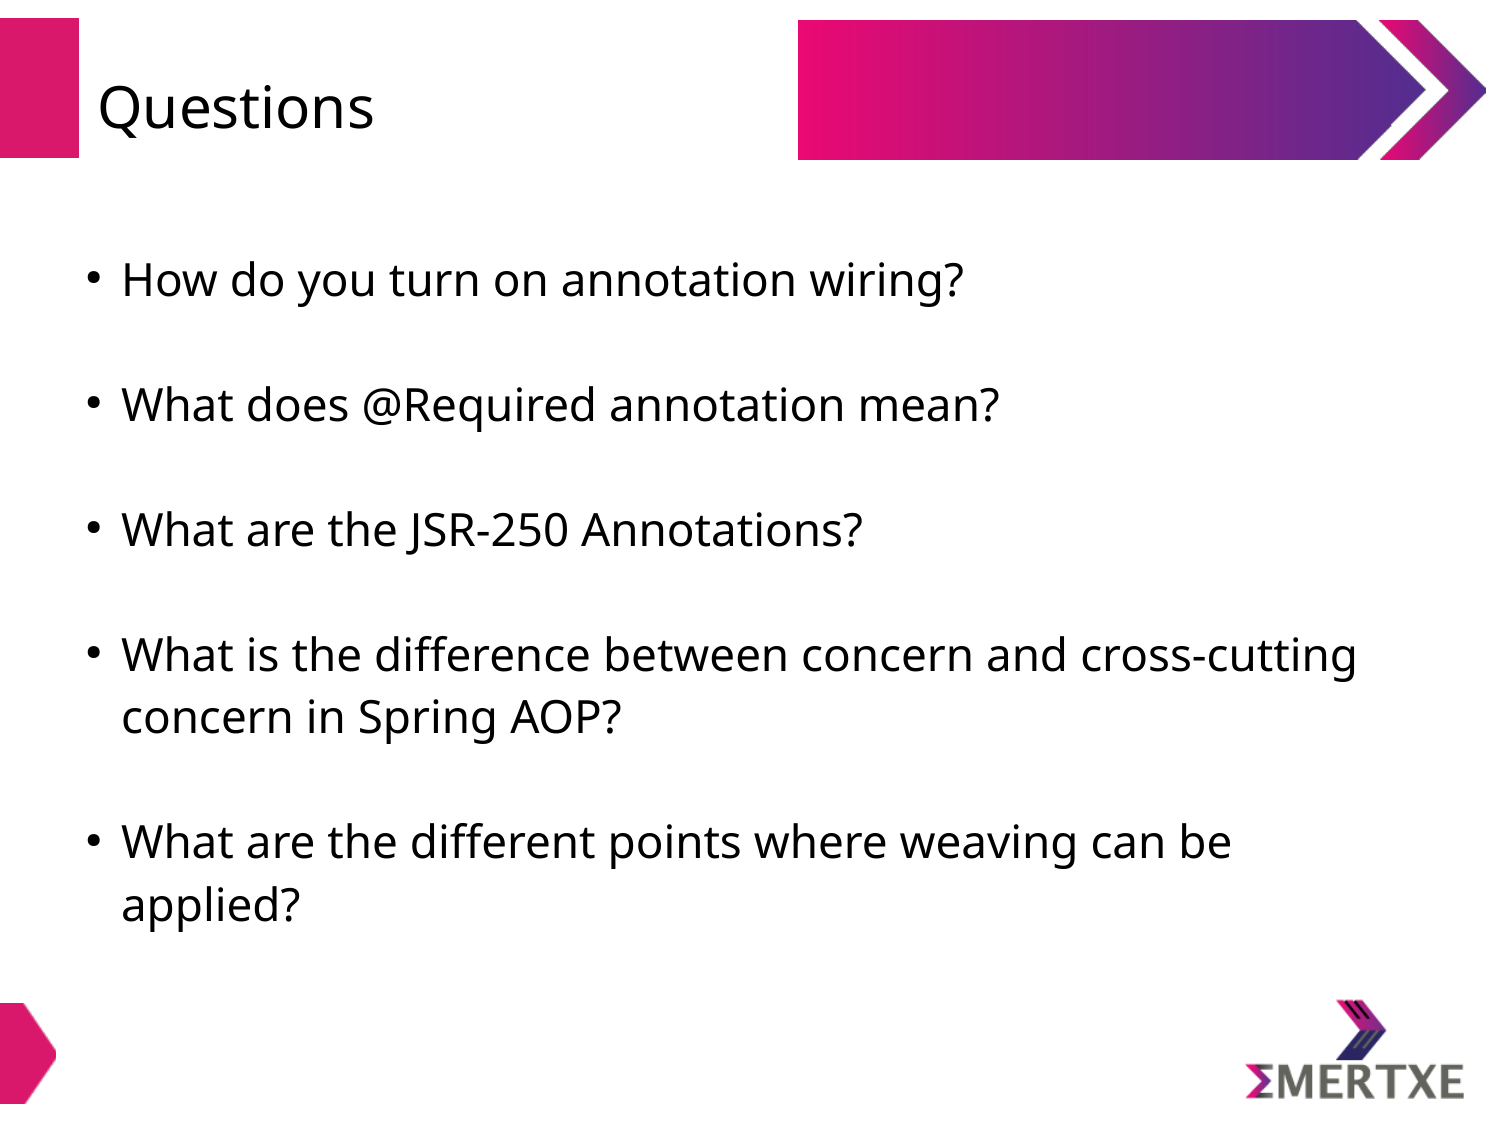

Questions
How do you turn on annotation wiring?
What does @Required annotation mean?
What are the JSR-250 Annotations?
What is the difference between concern and cross-cutting concern in Spring AOP?
What are the different points where weaving can be applied?